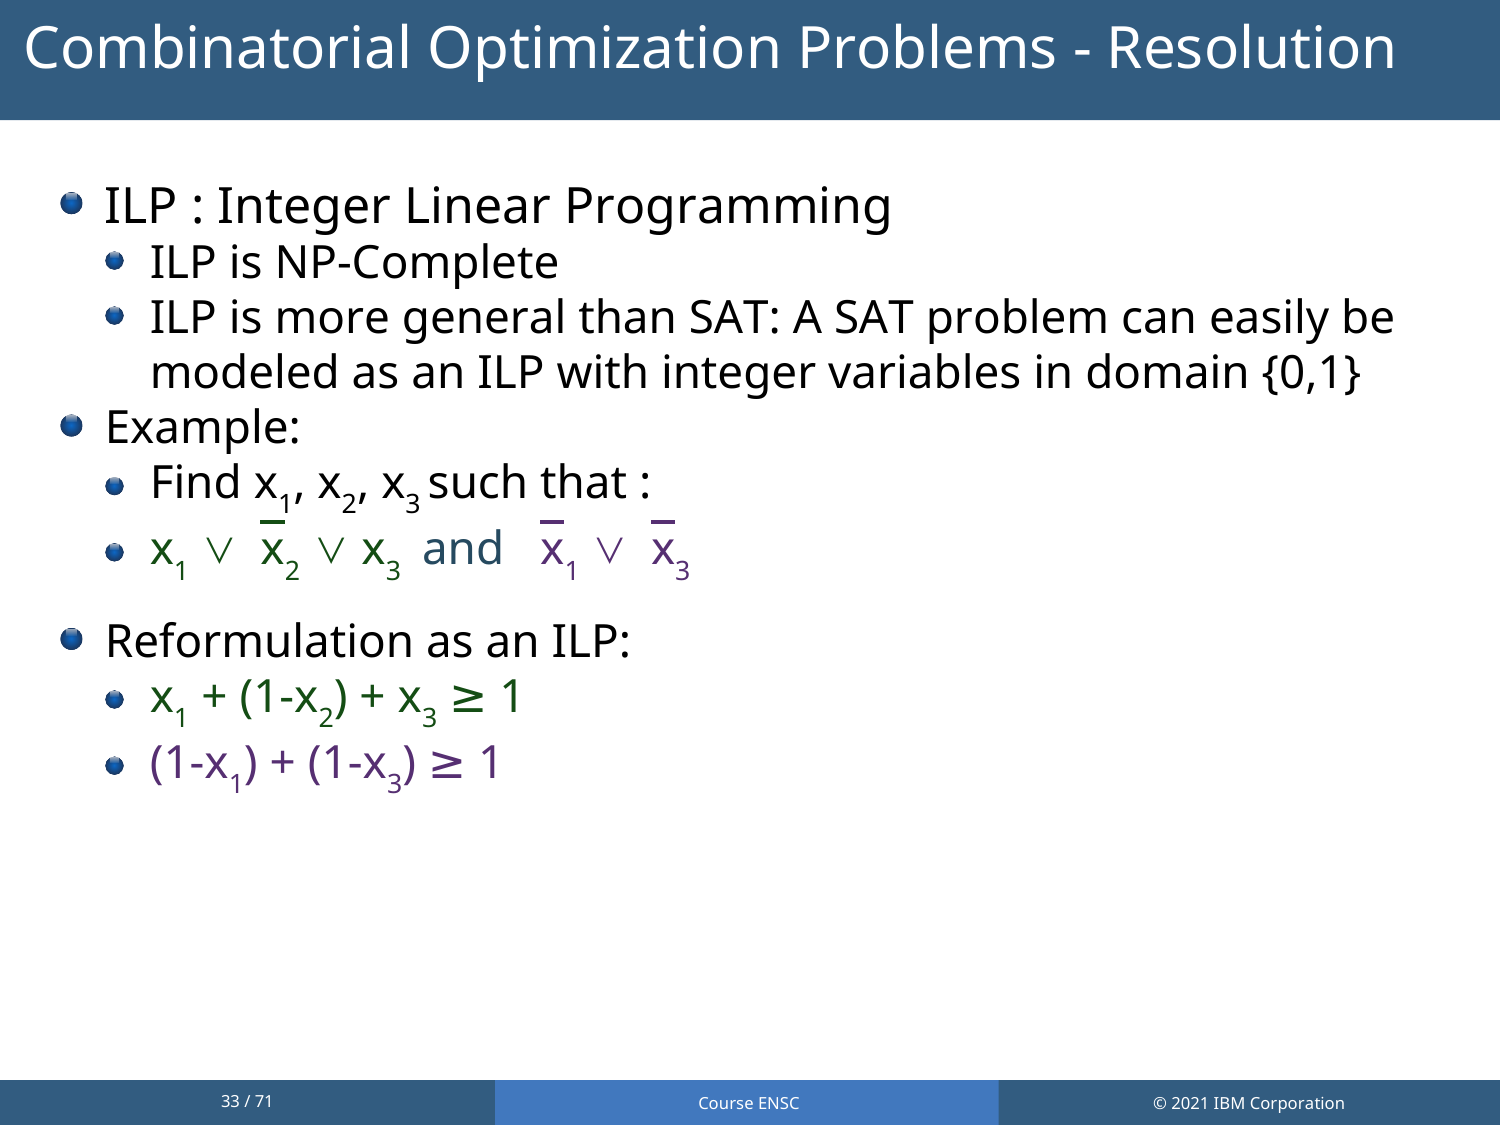

# Combinatorial Optimization Problems - Resolution
ILP : Integer Linear Programming
ILP is NP-Complete
ILP is more general than SAT: A SAT problem can easily be modeled as an ILP with integer variables in domain {0,1}
Example:
Find x1, x2, x3 such that :
x1 ∨ x2 ∨ x3 and x1 ∨ x3
Reformulation as an ILP:
x1 + (1-x2) + x3 ≥ 1
(1-x1) + (1-x3) ≥ 1